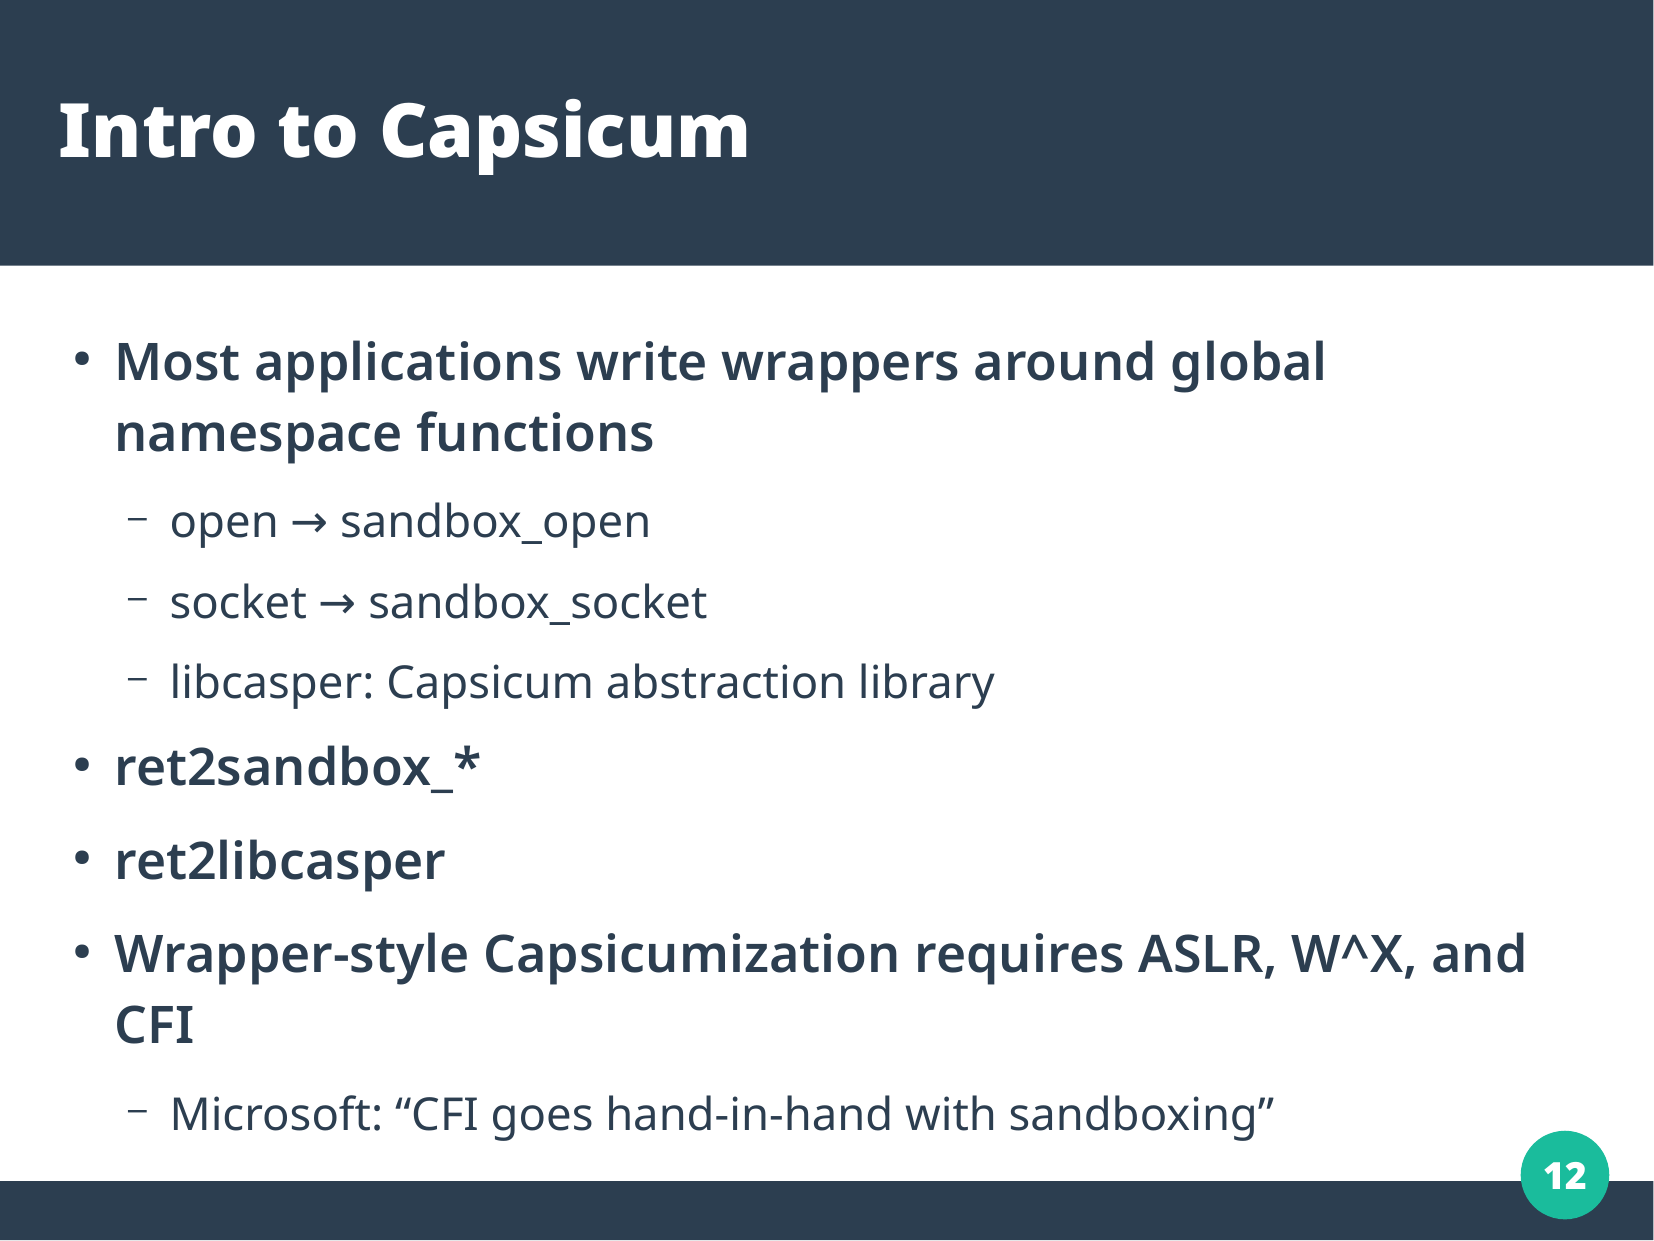

# Intro to Capsicum
Most applications write wrappers around global namespace functions
open → sandbox_open
socket → sandbox_socket
libcasper: Capsicum abstraction library
ret2sandbox_*
ret2libcasper
Wrapper-style Capsicumization requires ASLR, W^X, and CFI
Microsoft: “CFI goes hand-in-hand with sandboxing”
12